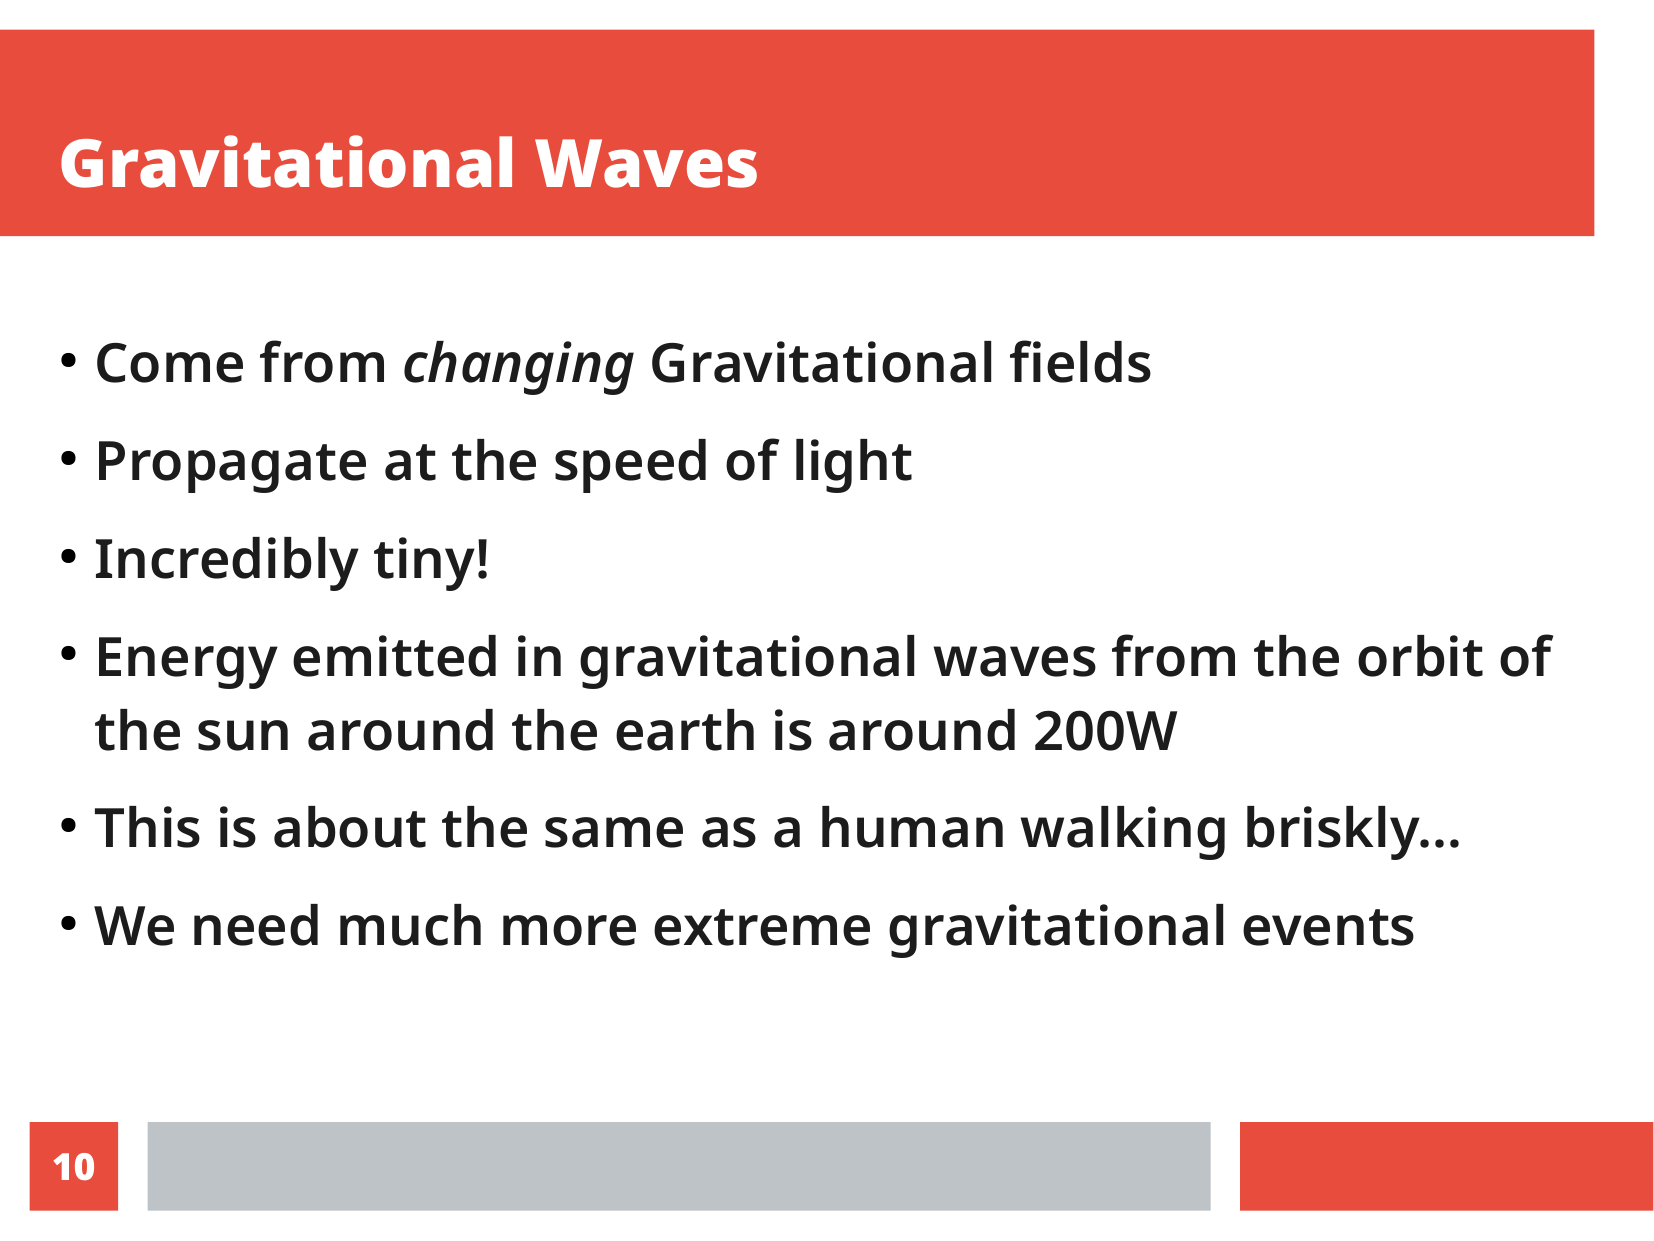

# Gravitational Waves
Come from changing Gravitational fields
Propagate at the speed of light
Incredibly tiny!
Energy emitted in gravitational waves from the orbit of the sun around the earth is around 200W
This is about the same as a human walking briskly…
We need much more extreme gravitational events
10